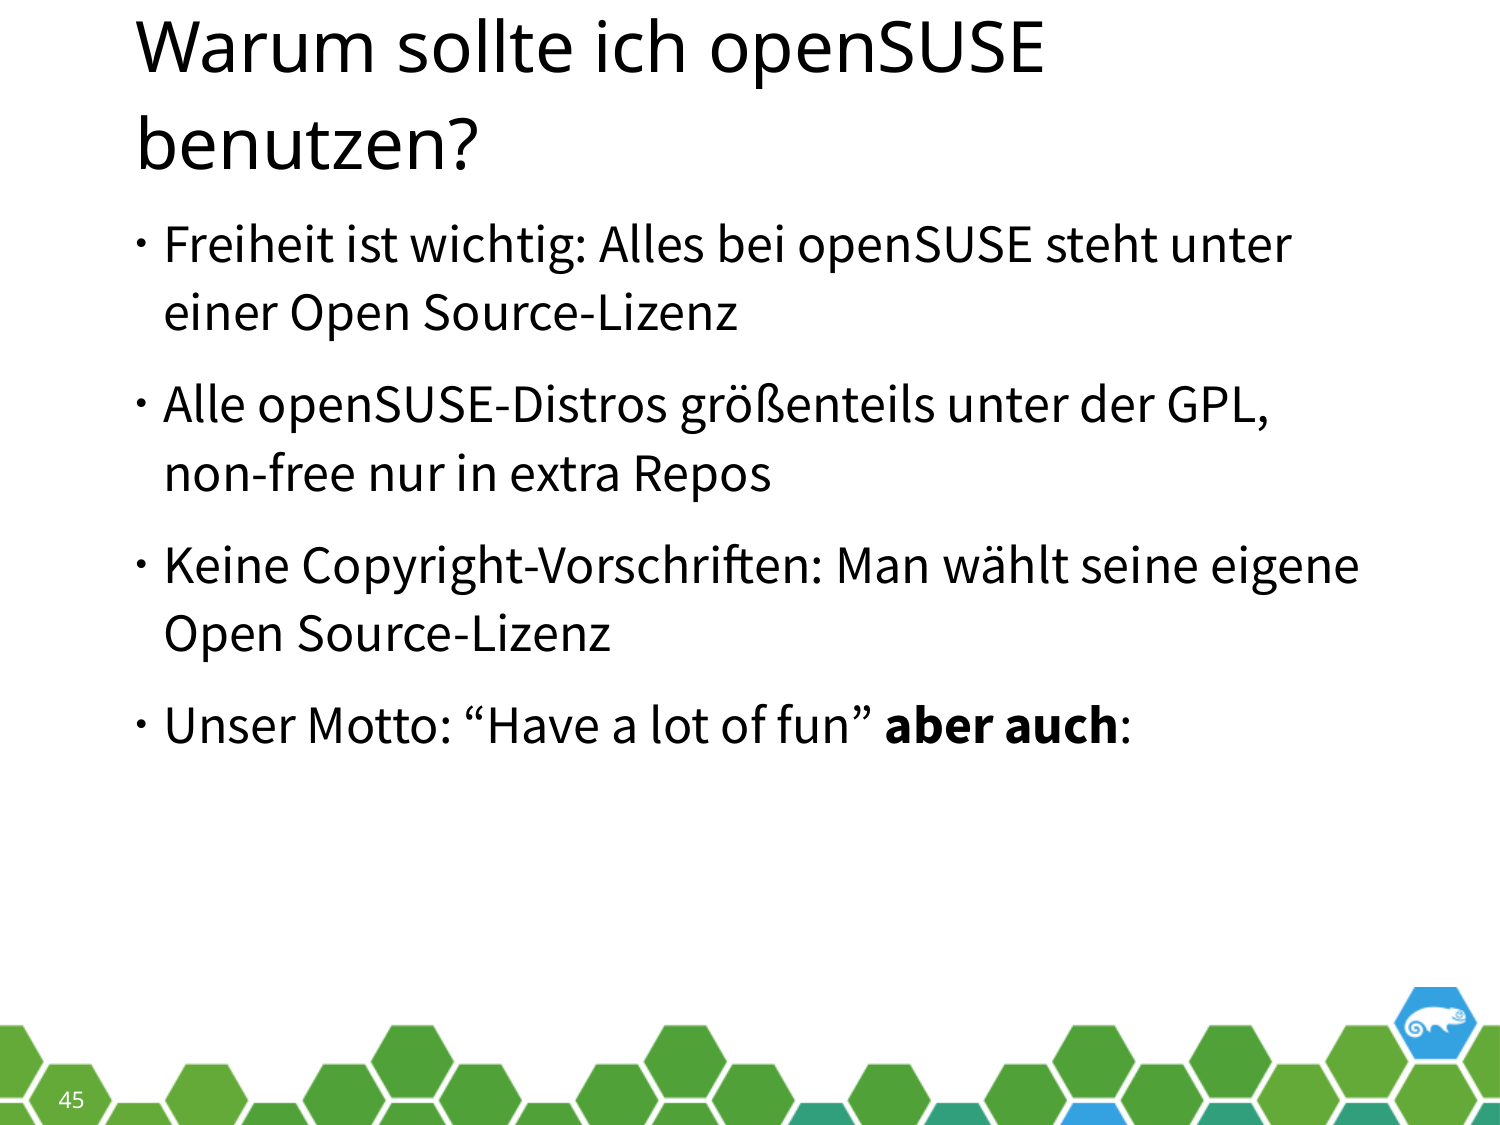

# Warum sollte ich openSUSE benutzen?
Freiheit ist wichtig: Alles bei openSUSE steht unter einer Open Source-Lizenz
Alle openSUSE-Distros größenteils unter der GPL, non-free nur in extra Repos
Keine Copyright-Vorschriften: Man wählt seine eigene Open Source-Lizenz
Unser Motto: “Have a lot of fun” aber auch: